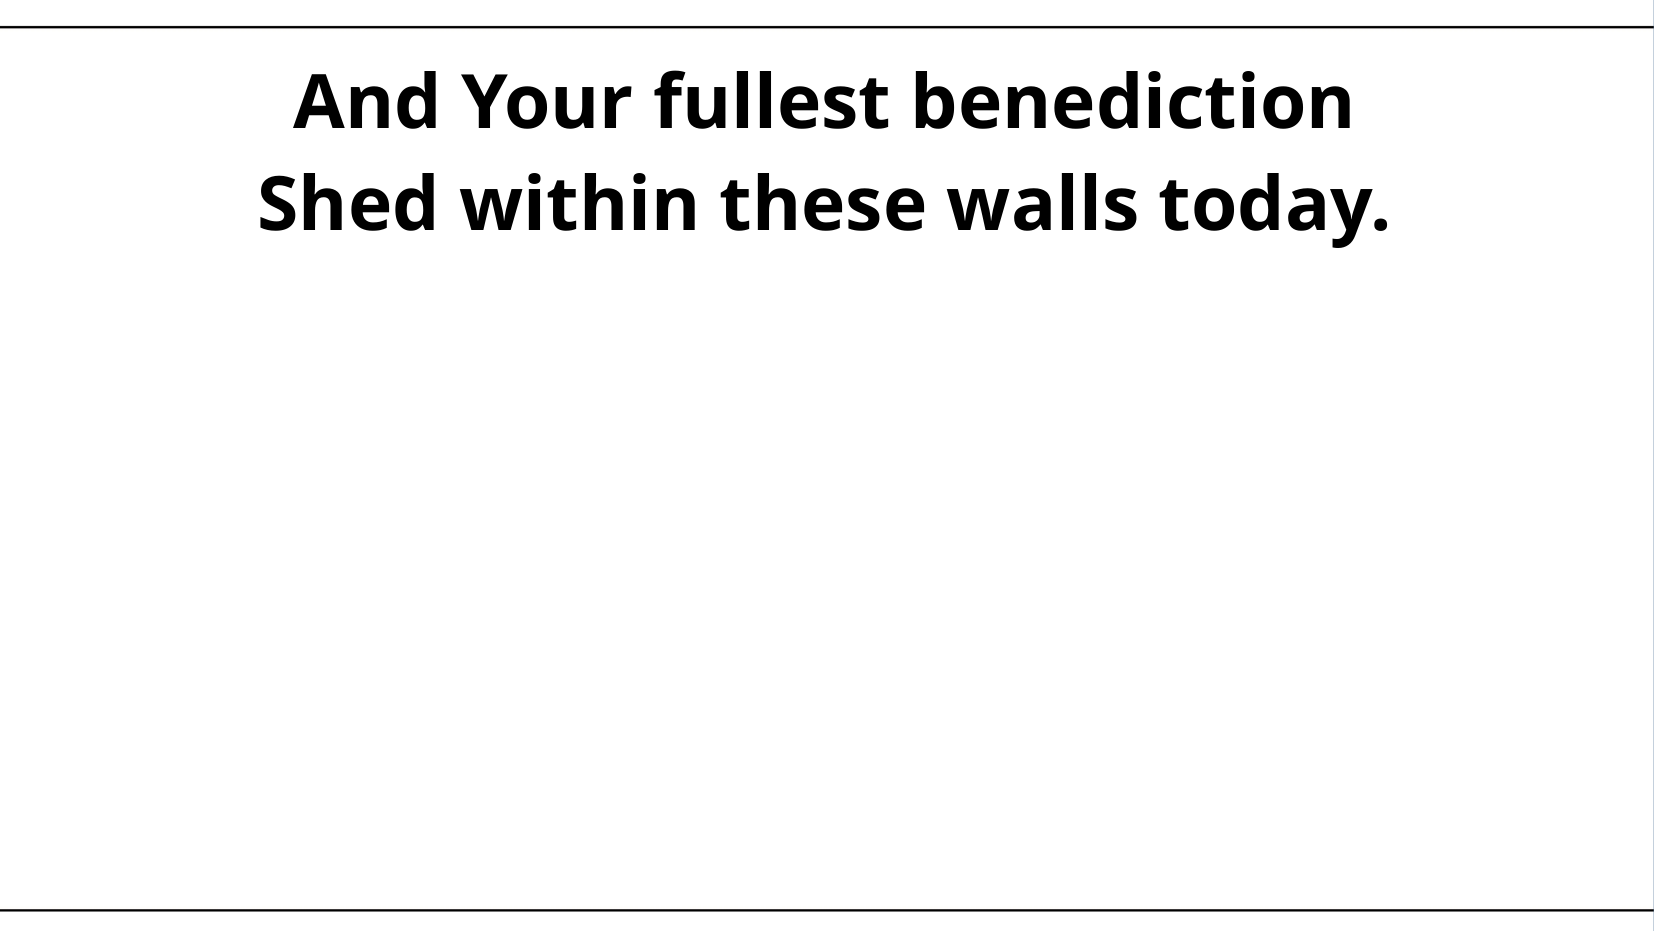

And Your fullest benediction
Shed within these walls today.